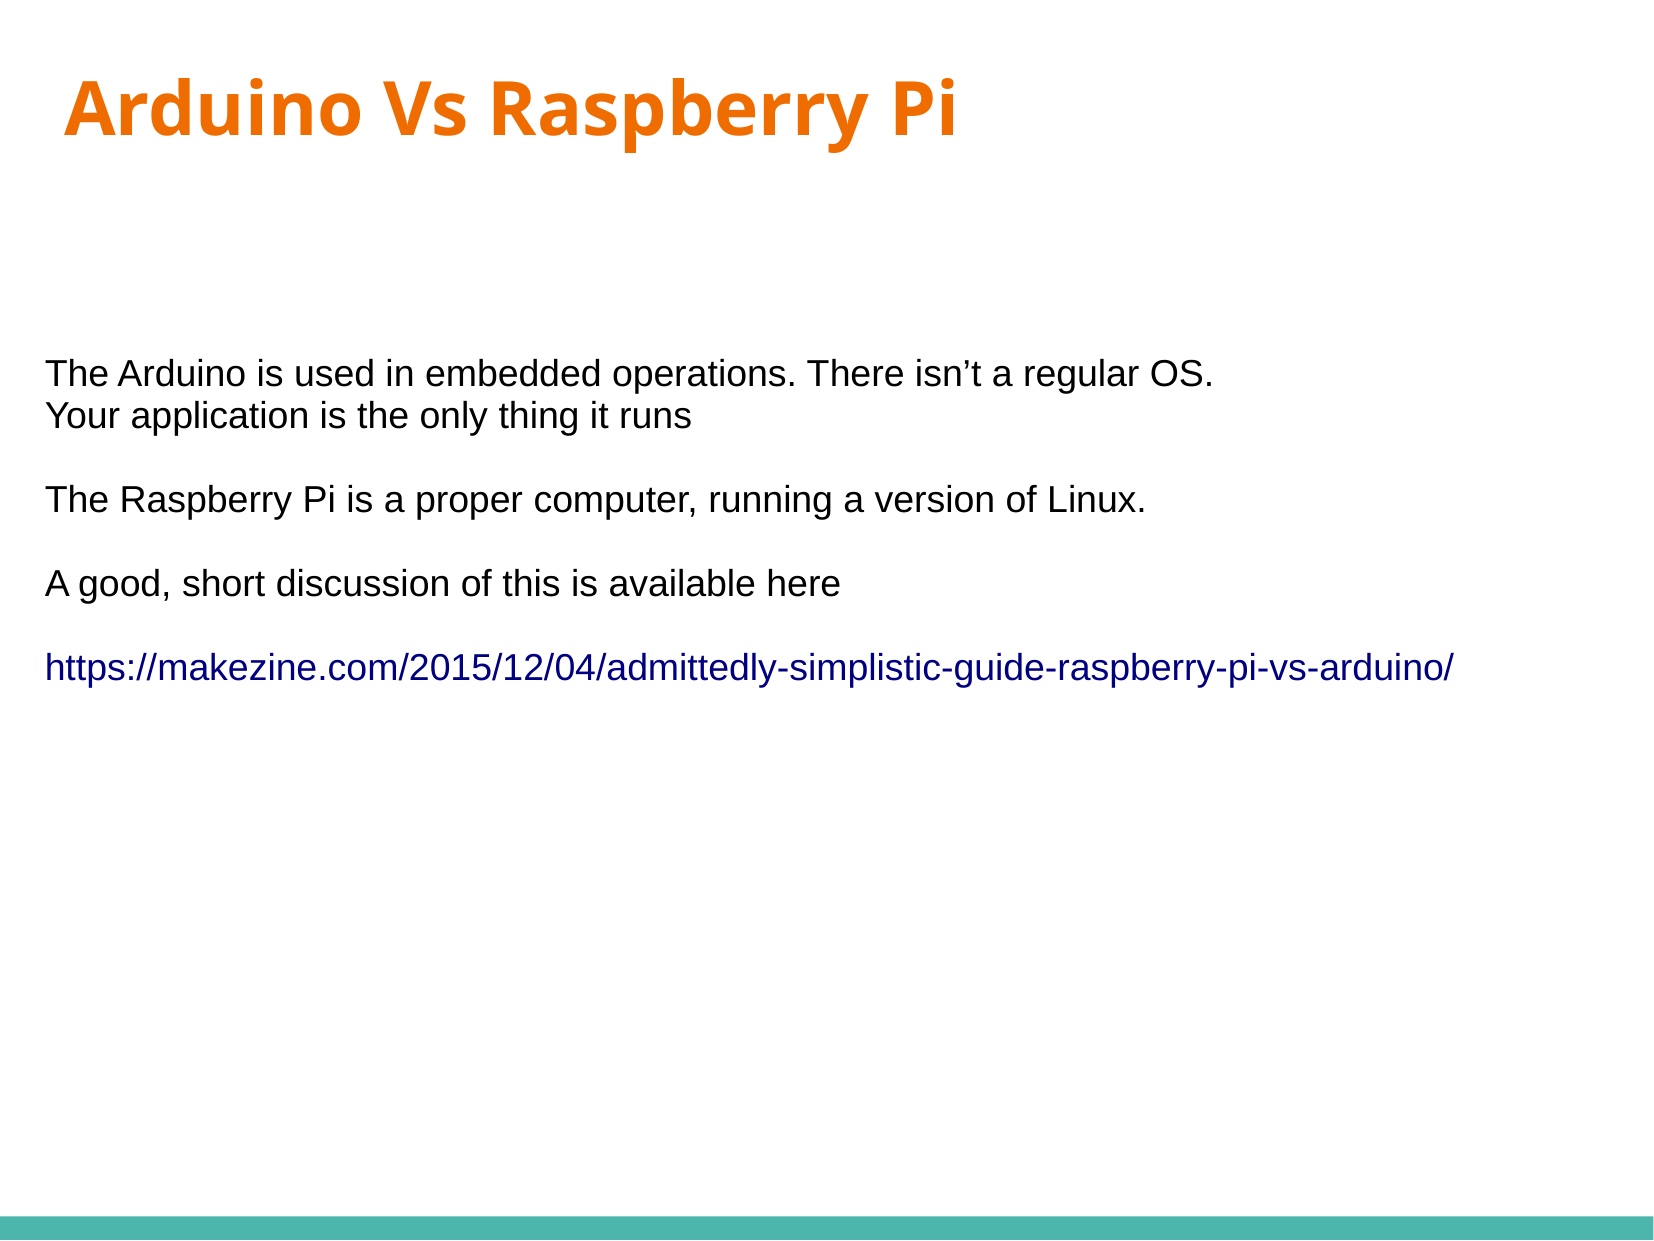

# Arduino Vs Raspberry Pi
The Arduino is used in embedded operations. There isn’t a regular OS.
Your application is the only thing it runs
The Raspberry Pi is a proper computer, running a version of Linux.
A good, short discussion of this is available here
https://makezine.com/2015/12/04/admittedly-simplistic-guide-raspberry-pi-vs-arduino/